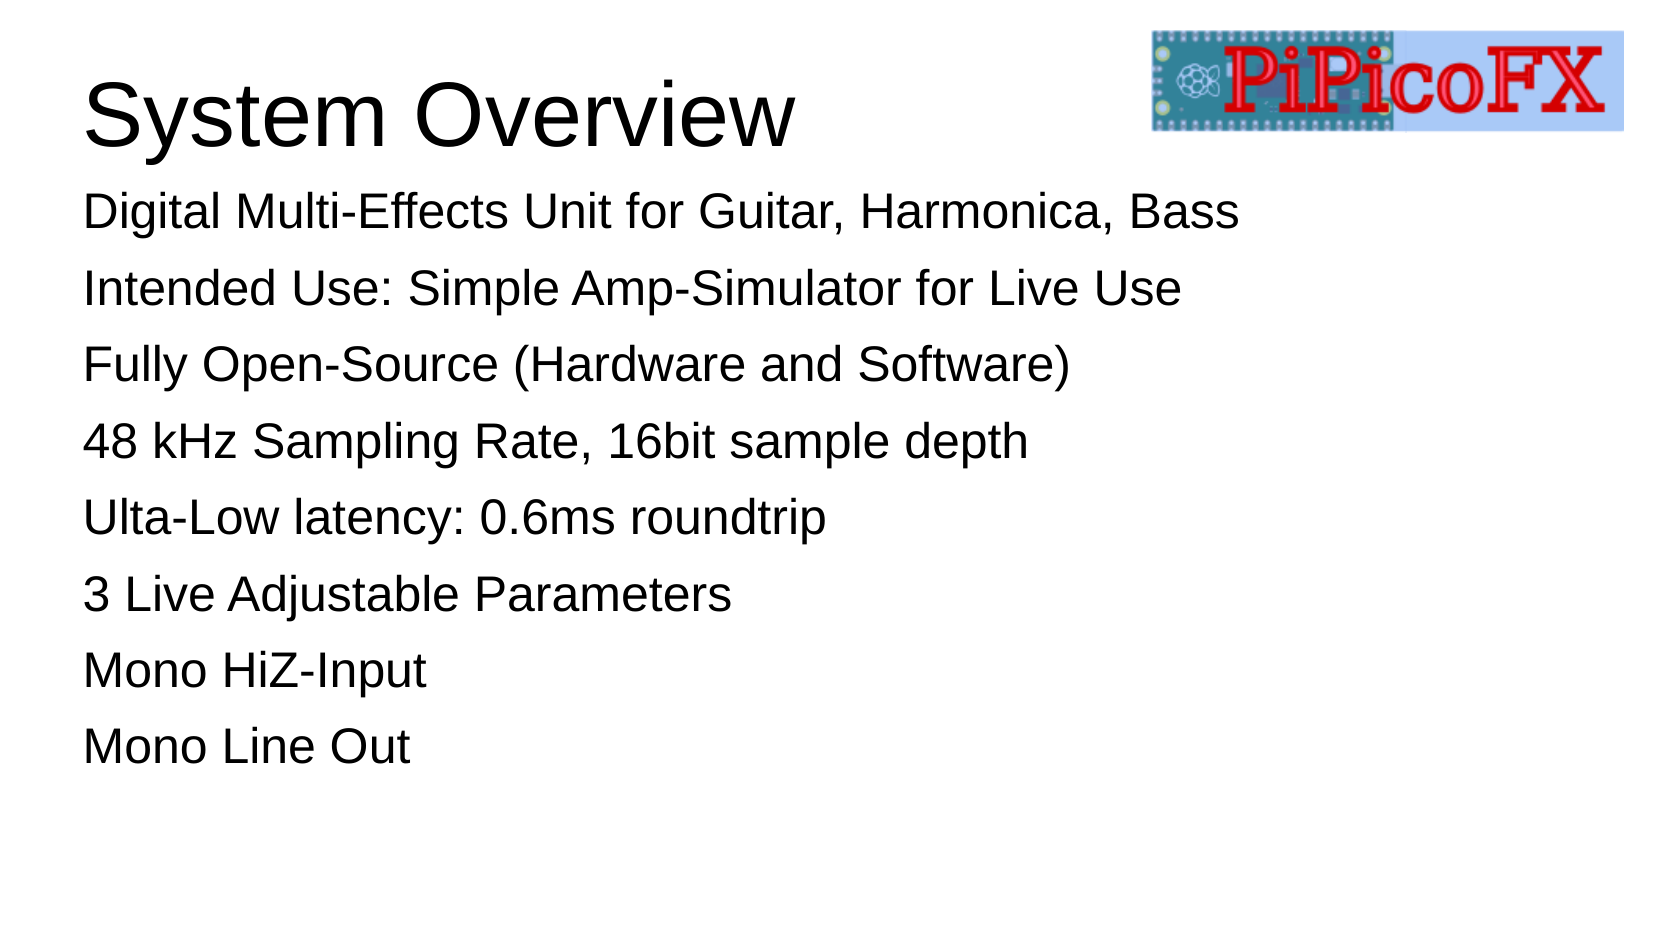

# System Overview
Digital Multi-Effects Unit for Guitar, Harmonica, Bass
Intended Use: Simple Amp-Simulator for Live Use
Fully Open-Source (Hardware and Software)
48 kHz Sampling Rate, 16bit sample depth
Ulta-Low latency: 0.6ms roundtrip
3 Live Adjustable Parameters
Mono HiZ-Input
Mono Line Out